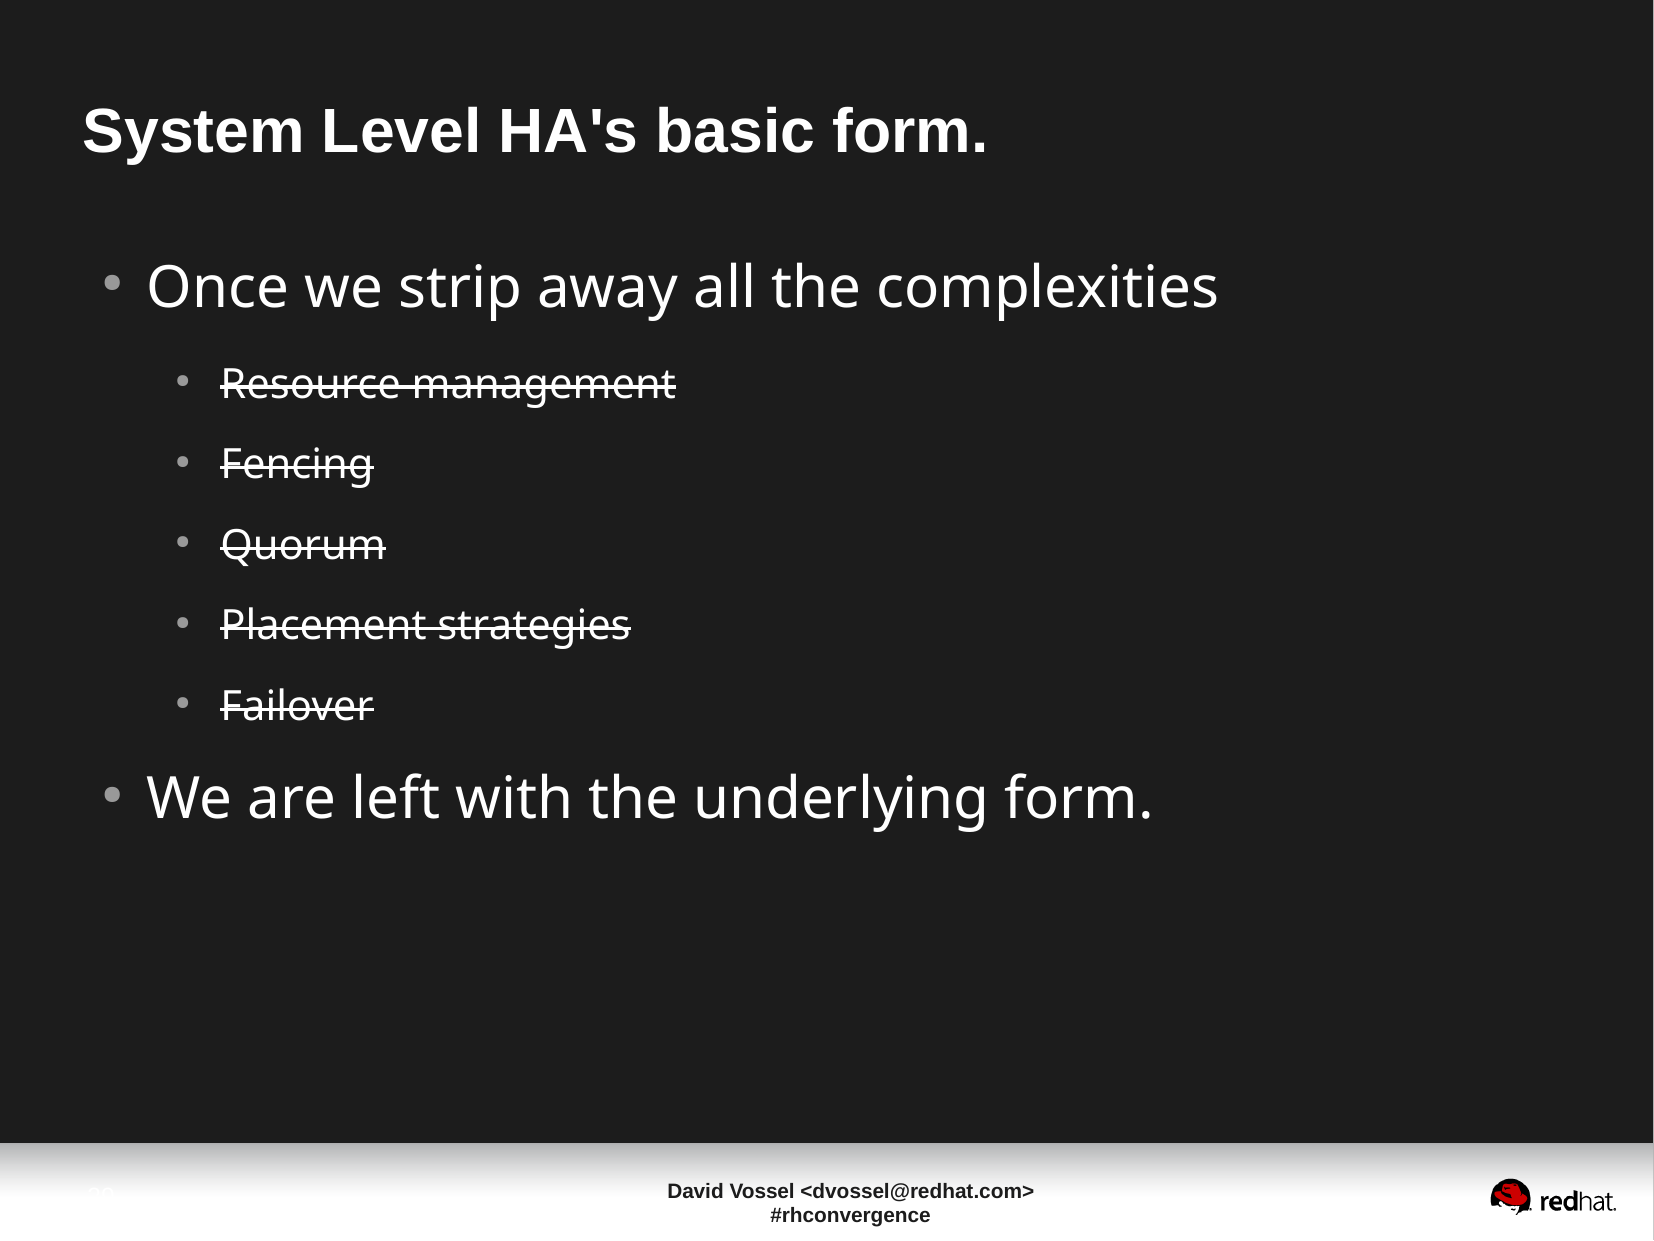

# System Level HA's basic form.
Once we strip away all the complexities
Resource management
Fencing
Quorum
Placement strategies
Failover
We are left with the underlying form.